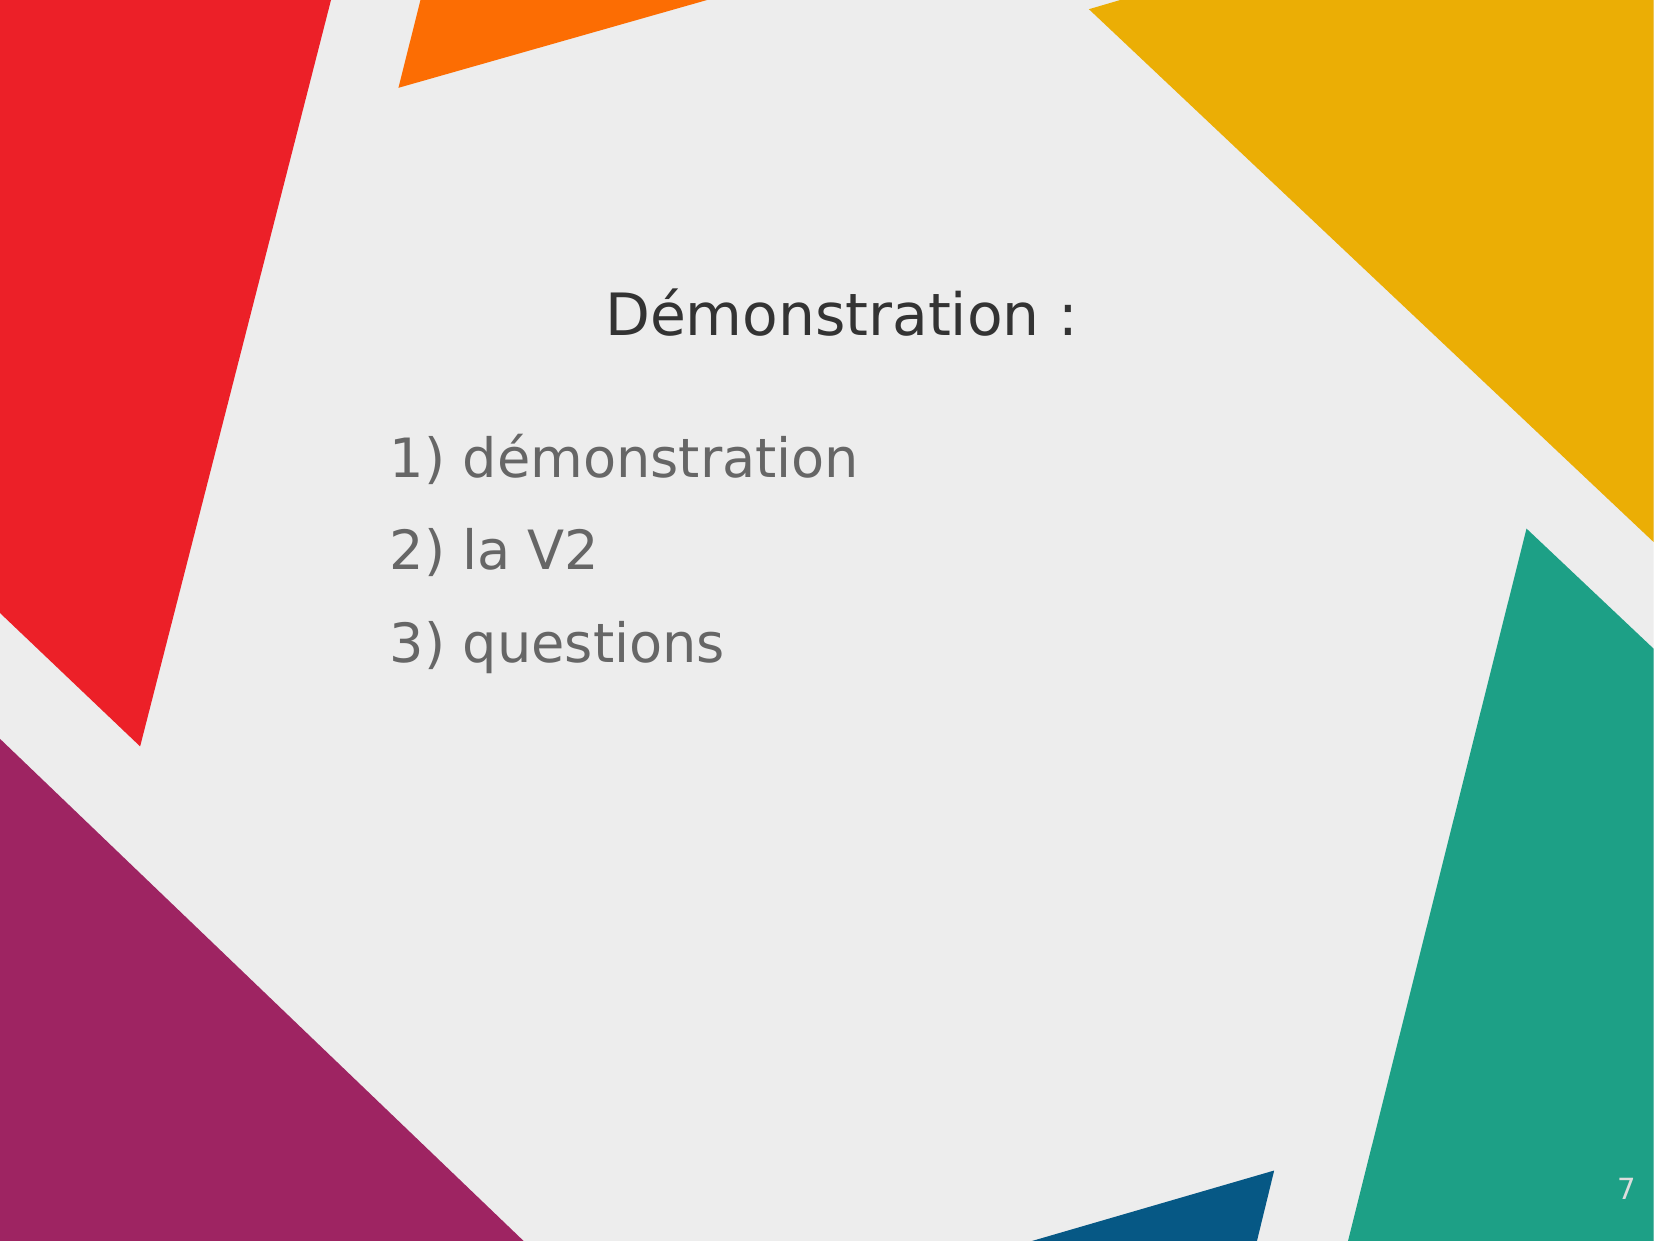

# Démonstration :
1) démonstration
2) la V2
3) questions
7